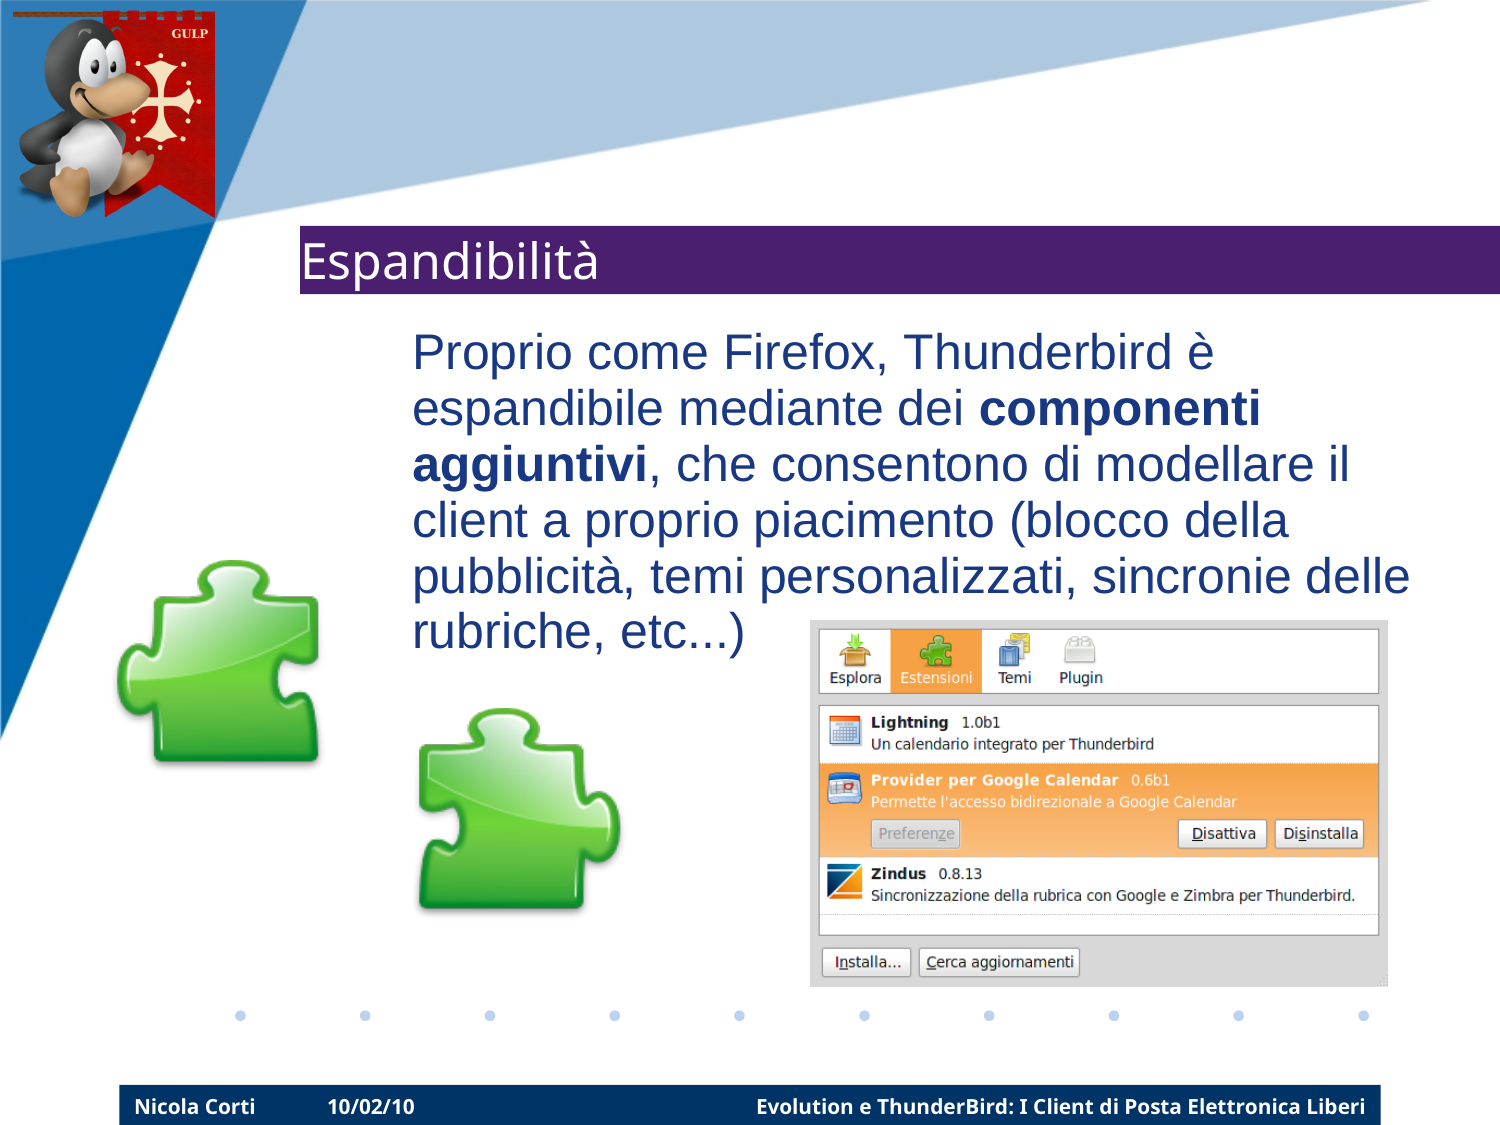

# Espandibilità
Proprio come Firefox, Thunderbird è espandibile mediante dei componenti aggiuntivi, che consentono di modellare il client a proprio piacimento (blocco della pubblicità, temi personalizzati, sincronie delle rubriche, etc...)